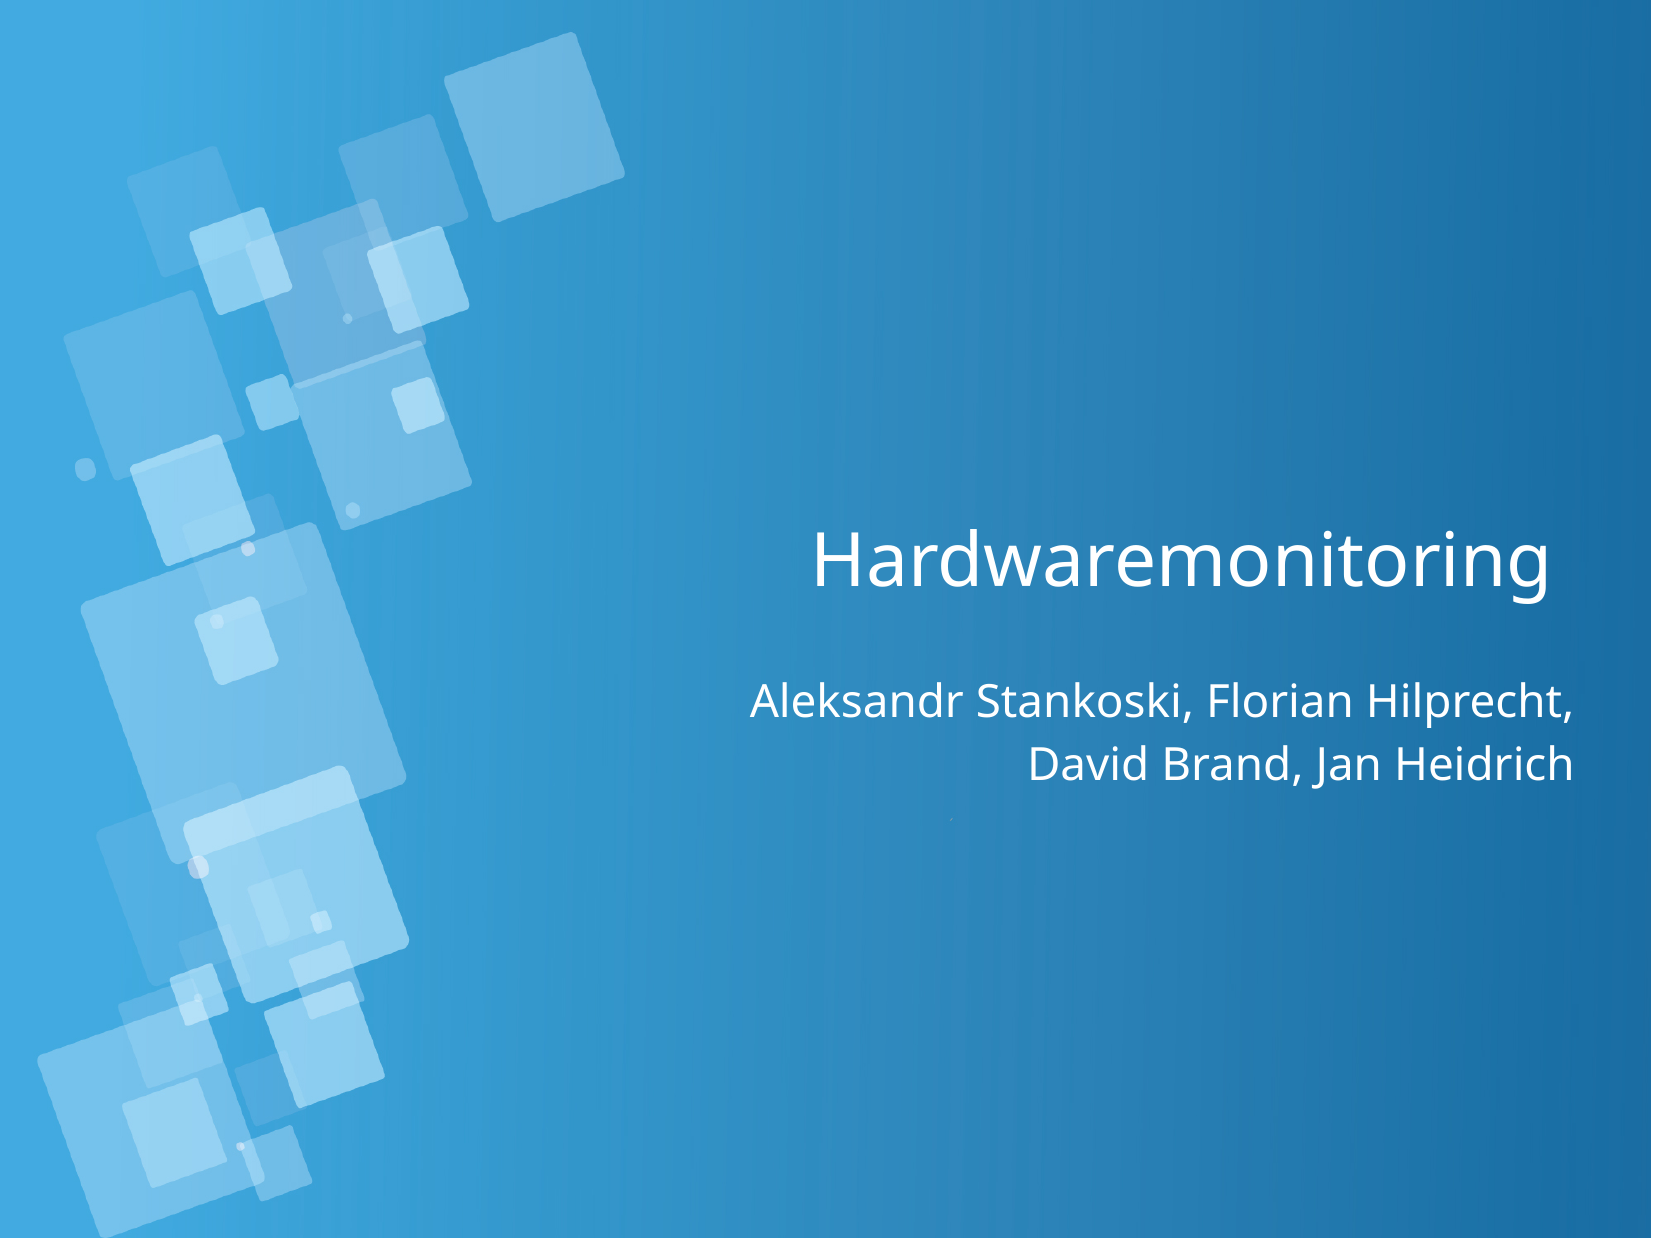

# Hardwaremonitoring
Aleksandr Stankoski, Florian Hilprecht, David Brand, Jan Heidrich